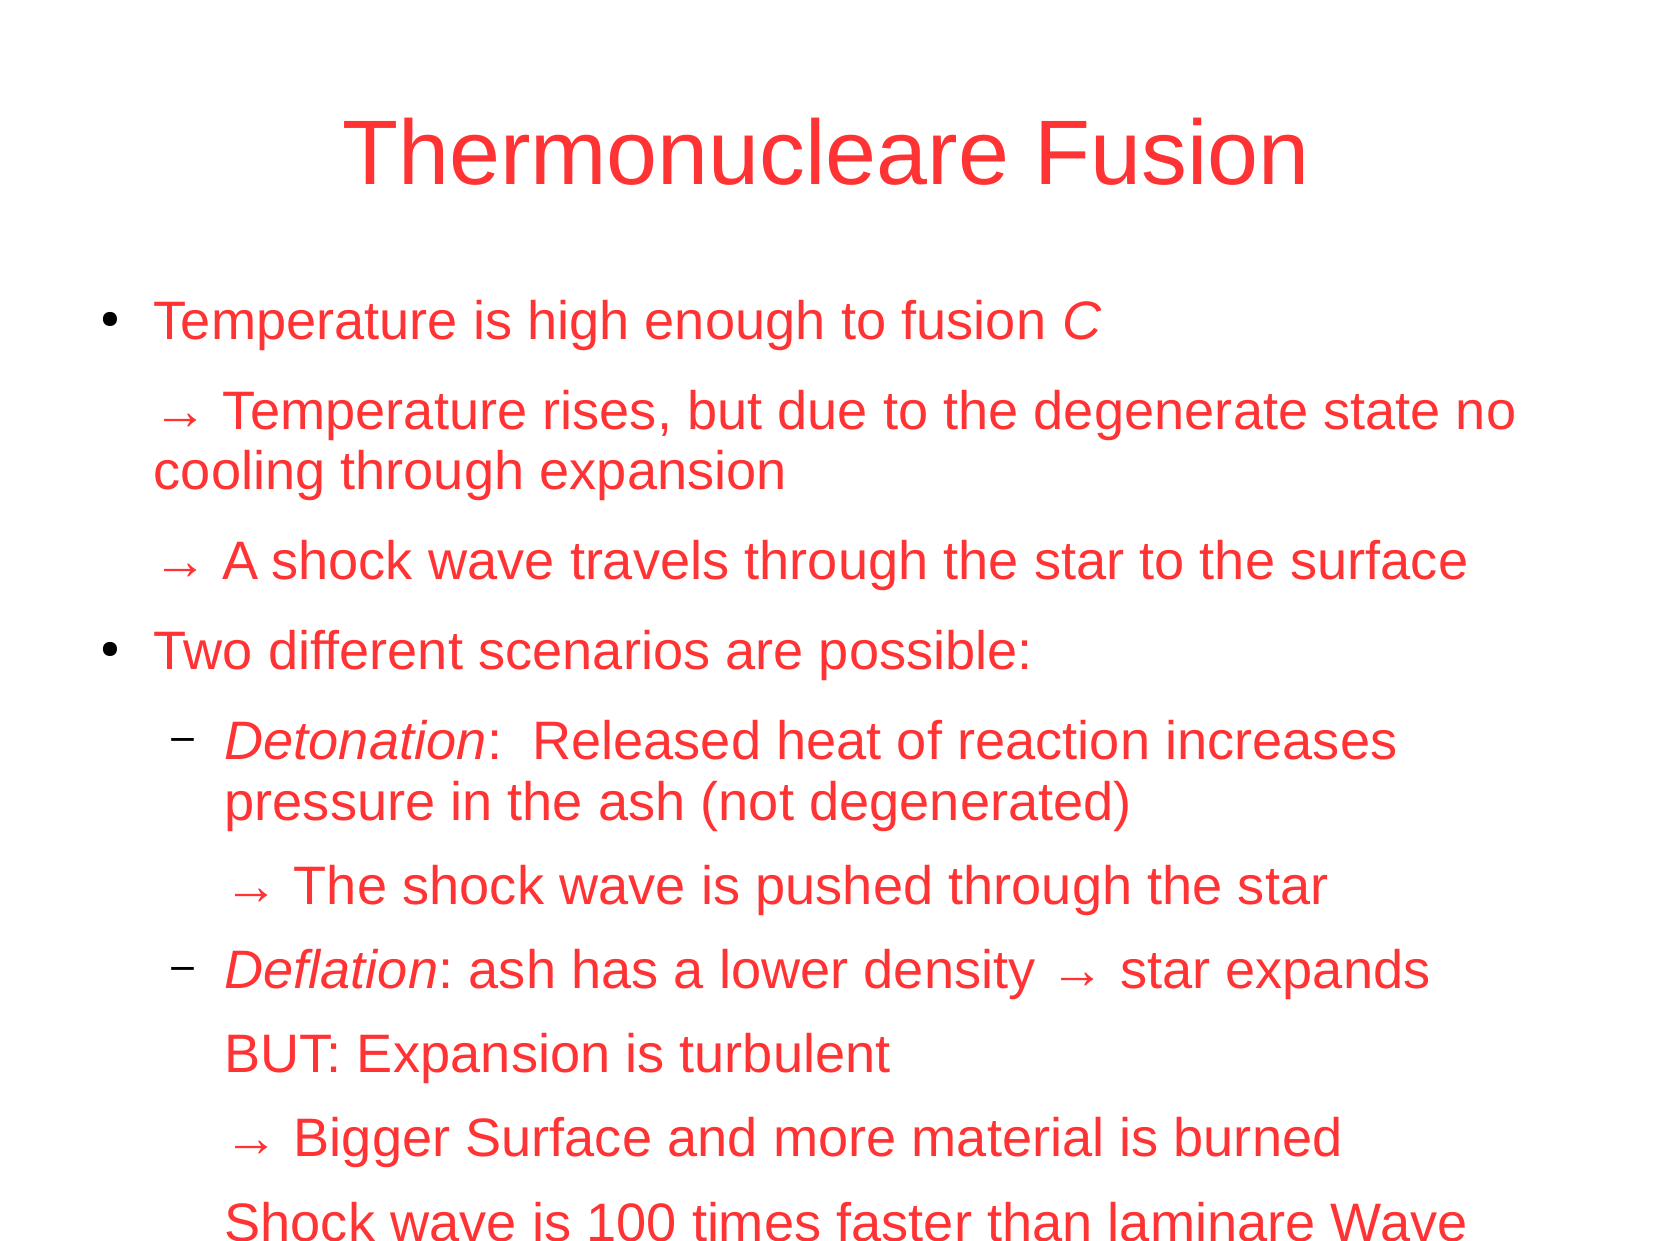

# Thermonucleare Fusion
Temperature is high enough to fusion C
→ Temperature rises, but due to the degenerate state no cooling through expansion
→ A shock wave travels through the star to the surface
Two different scenarios are possible:
Detonation: Released heat of reaction increases pressure in the ash (not degenerated)
→ The shock wave is pushed through the star
Deflation: ash has a lower density → star expands
BUT: Expansion is turbulent
→ Bigger Surface and more material is burned
Shock wave is 100 times faster than laminare Wave